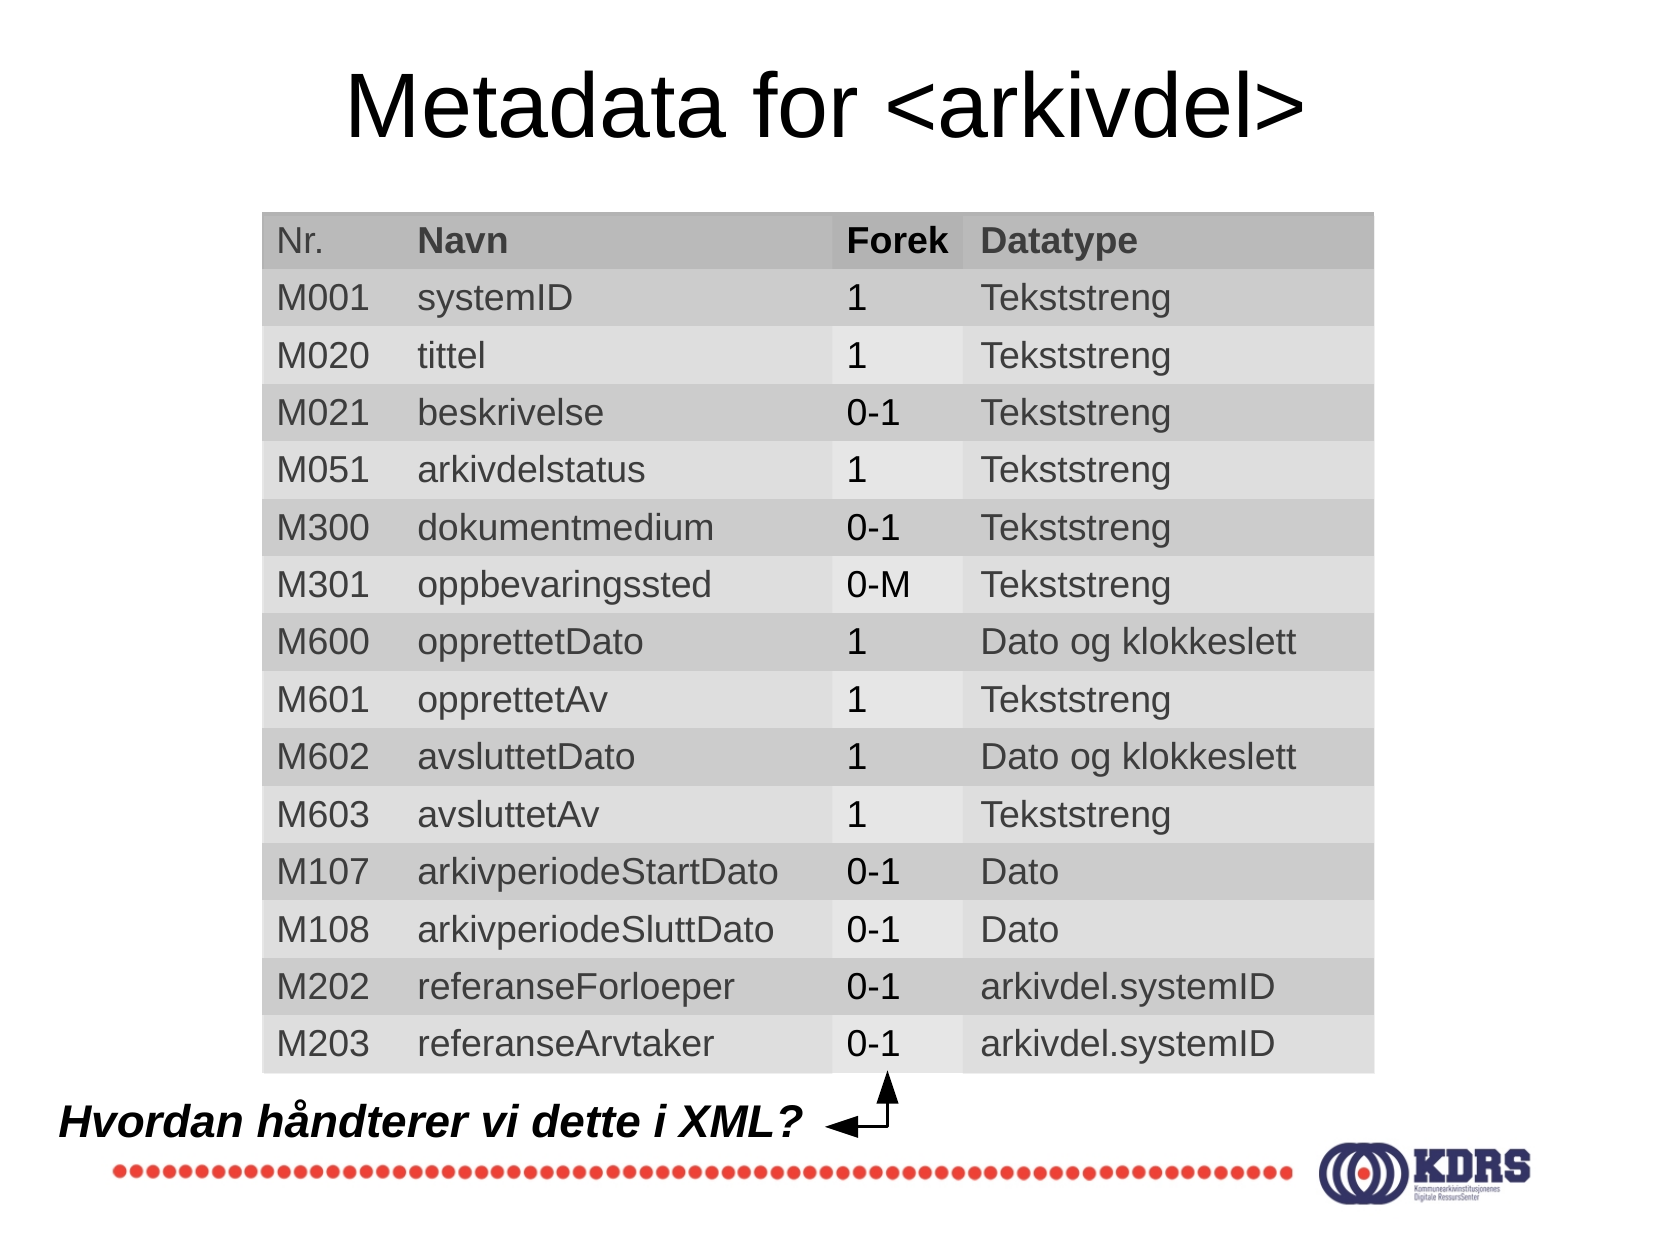

# Metadata for <arkivdel>
| Nr. | Navn | Forek | Datatype |
| --- | --- | --- | --- |
| M001 | systemID | 1 | Tekststreng |
| M020 | tittel | 1 | Tekststreng |
| M021 | beskrivelse | 0-1 | Tekststreng |
| M051 | arkivdelstatus | 1 | Tekststreng |
| M300 | dokumentmedium | 0-1 | Tekststreng |
| M301 | oppbevaringssted | 0-M | Tekststreng |
| M600 | opprettetDato | 1 | Dato og klokkeslett |
| M601 | opprettetAv | 1 | Tekststreng |
| M602 | avsluttetDato | 1 | Dato og klokkeslett |
| M603 | avsluttetAv | 1 | Tekststreng |
| M107 | arkivperiodeStartDato | 0-1 | Dato |
| M108 | arkivperiodeSluttDato | 0-1 | Dato |
| M202 | referanseForloeper | 0-1 | arkivdel.systemID |
| M203 | referanseArvtaker | 0-1 | arkivdel.systemID |
Hvordan håndterer vi dette i XML?